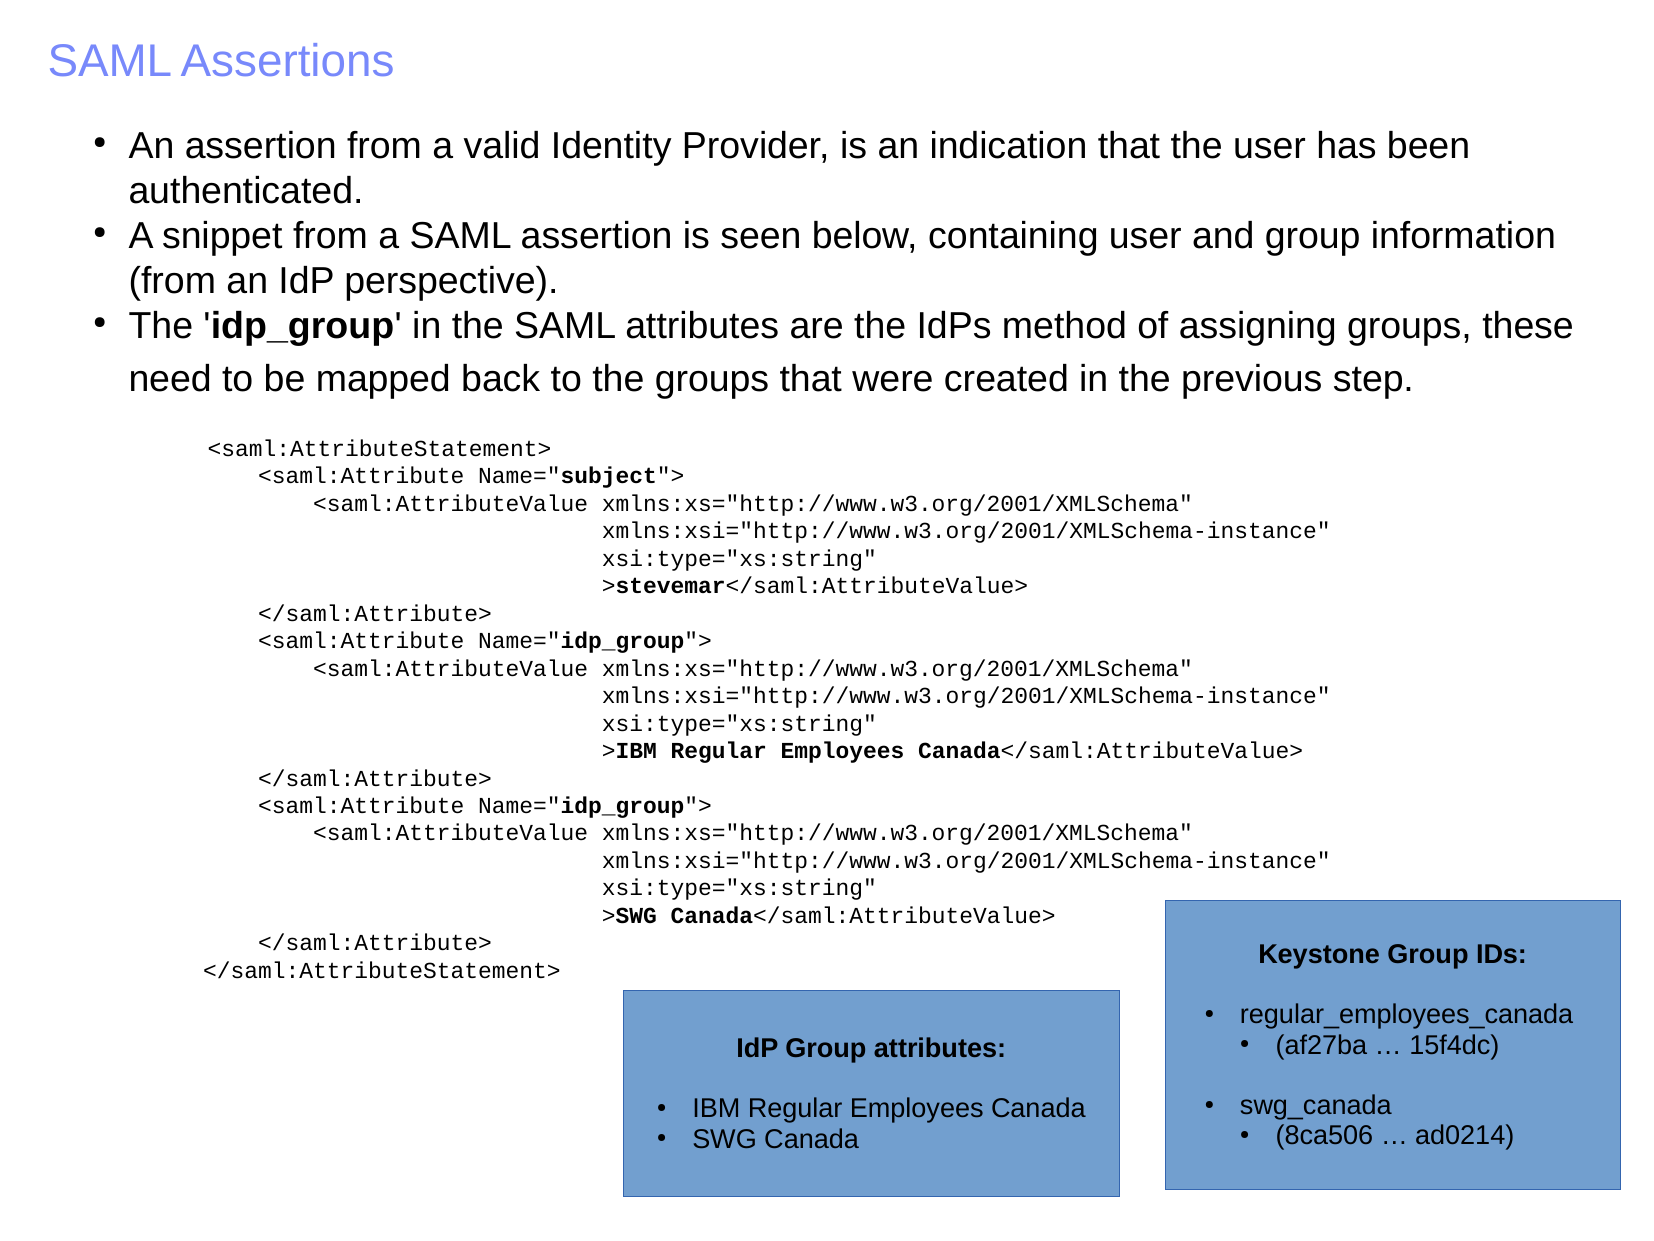

SAML Assertions
An assertion from a valid Identity Provider, is an indication that the user has been authenticated.
A snippet from a SAML assertion is seen below, containing user and group information (from an IdP perspective).
The 'idp_group' in the SAML attributes are the IdPs method of assigning groups, these need to be mapped back to the groups that were created in the previous step.
		<saml:AttributeStatement>
 <saml:Attribute Name="subject">
 <saml:AttributeValue xmlns:xs="http://www.w3.org/2001/XMLSchema"
 xmlns:xsi="http://www.w3.org/2001/XMLSchema-instance"
 xsi:type="xs:string"
 >stevemar</saml:AttributeValue>
 </saml:Attribute>
 <saml:Attribute Name="idp_group">
 <saml:AttributeValue xmlns:xs="http://www.w3.org/2001/XMLSchema"
 xmlns:xsi="http://www.w3.org/2001/XMLSchema-instance"
 xsi:type="xs:string"
 >IBM Regular Employees Canada</saml:AttributeValue>
 </saml:Attribute>
 <saml:Attribute Name="idp_group">
 <saml:AttributeValue xmlns:xs="http://www.w3.org/2001/XMLSchema"
 xmlns:xsi="http://www.w3.org/2001/XMLSchema-instance"
 xsi:type="xs:string"
 >SWG Canada</saml:AttributeValue>
 </saml:Attribute>
 </saml:AttributeStatement>
Keystone Group IDs:
regular_employees_canada
(af27ba … 15f4dc)
swg_canada
(8ca506 … ad0214)
IdP Group attributes:
IBM Regular Employees Canada
SWG Canada